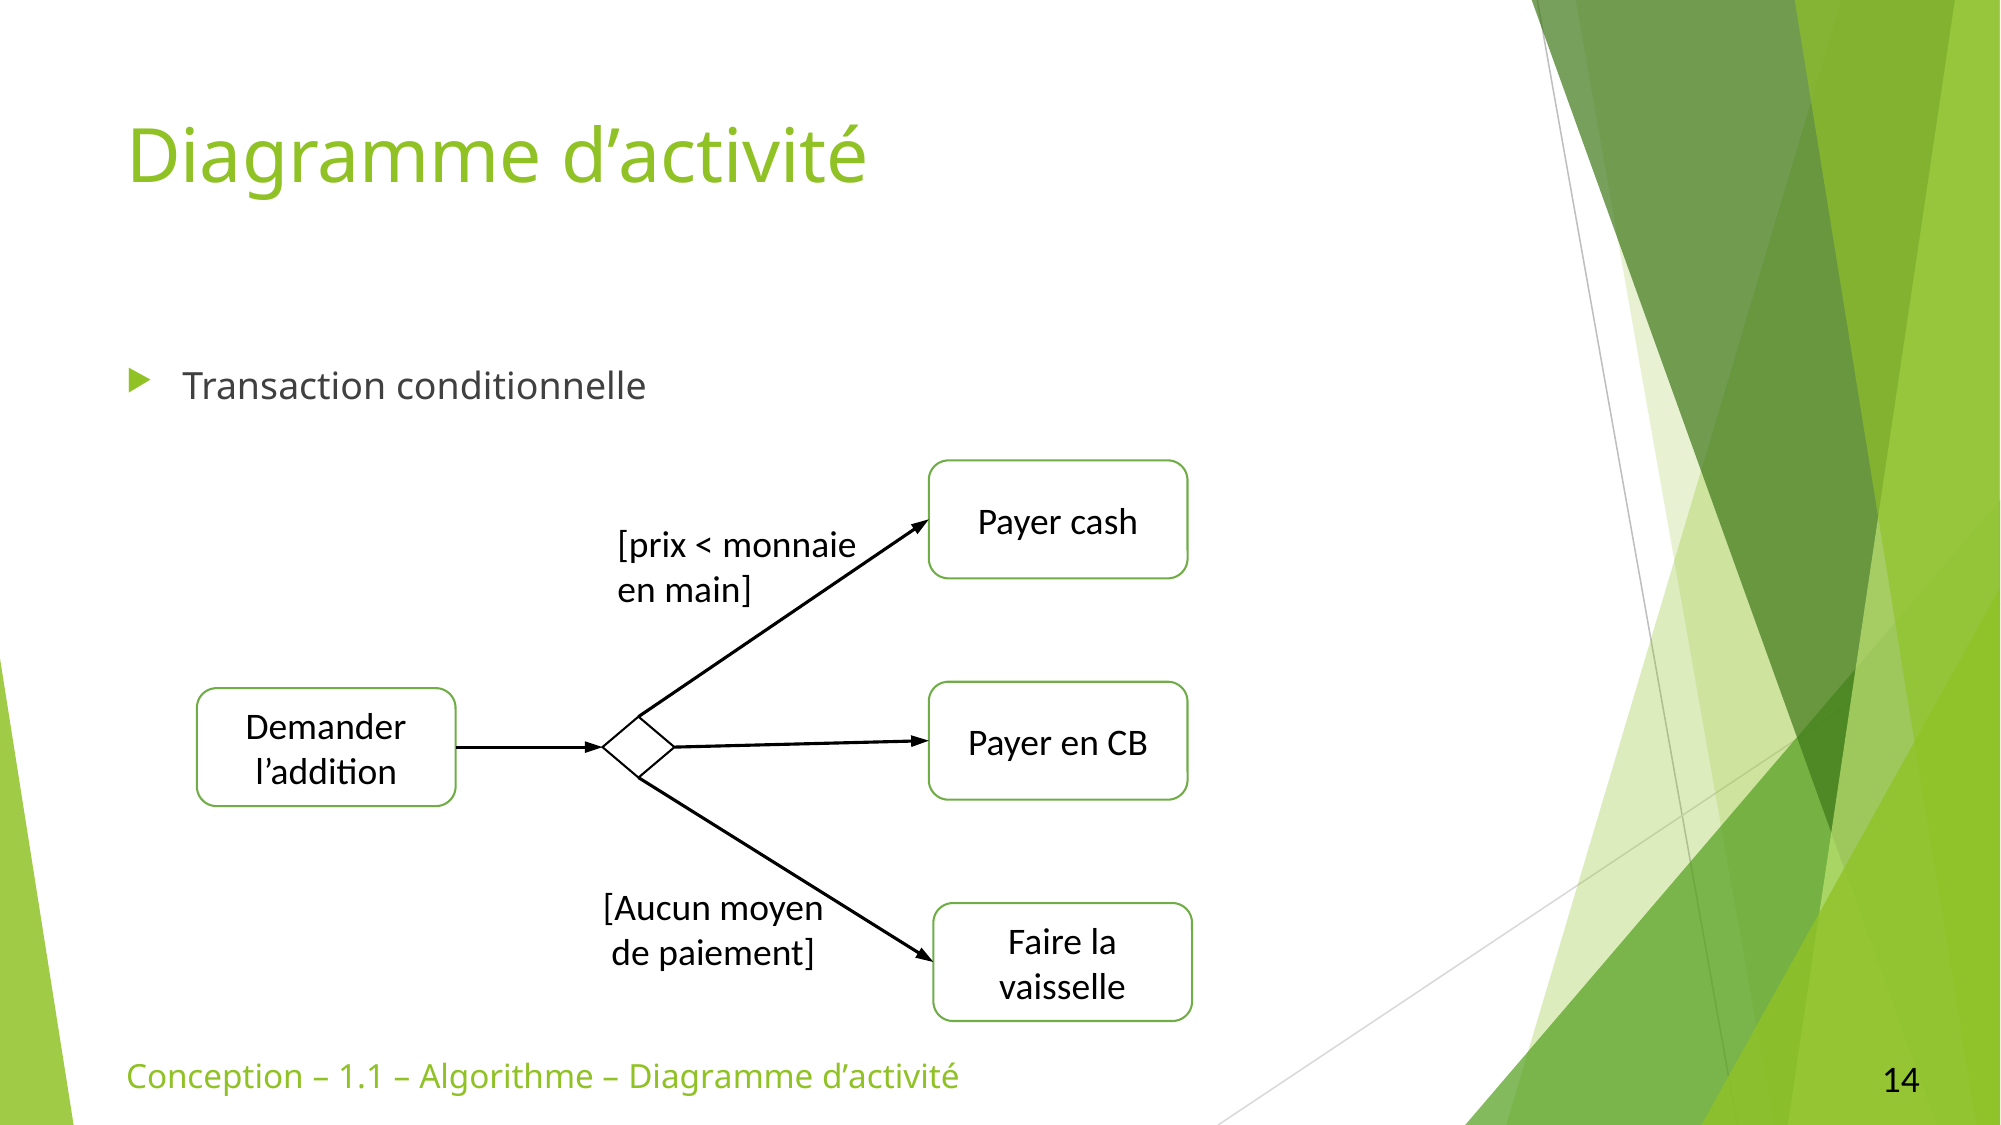

# Diagramme d’activité
Transaction conditionnelle
Payer cash
[prix < monnaie
en main]
Payer en CB
Demander l’addition
[Aucun moyen
 de paiement]
Faire la vaisselle
Conception – 1.1 – Algorithme – Diagramme d’activité